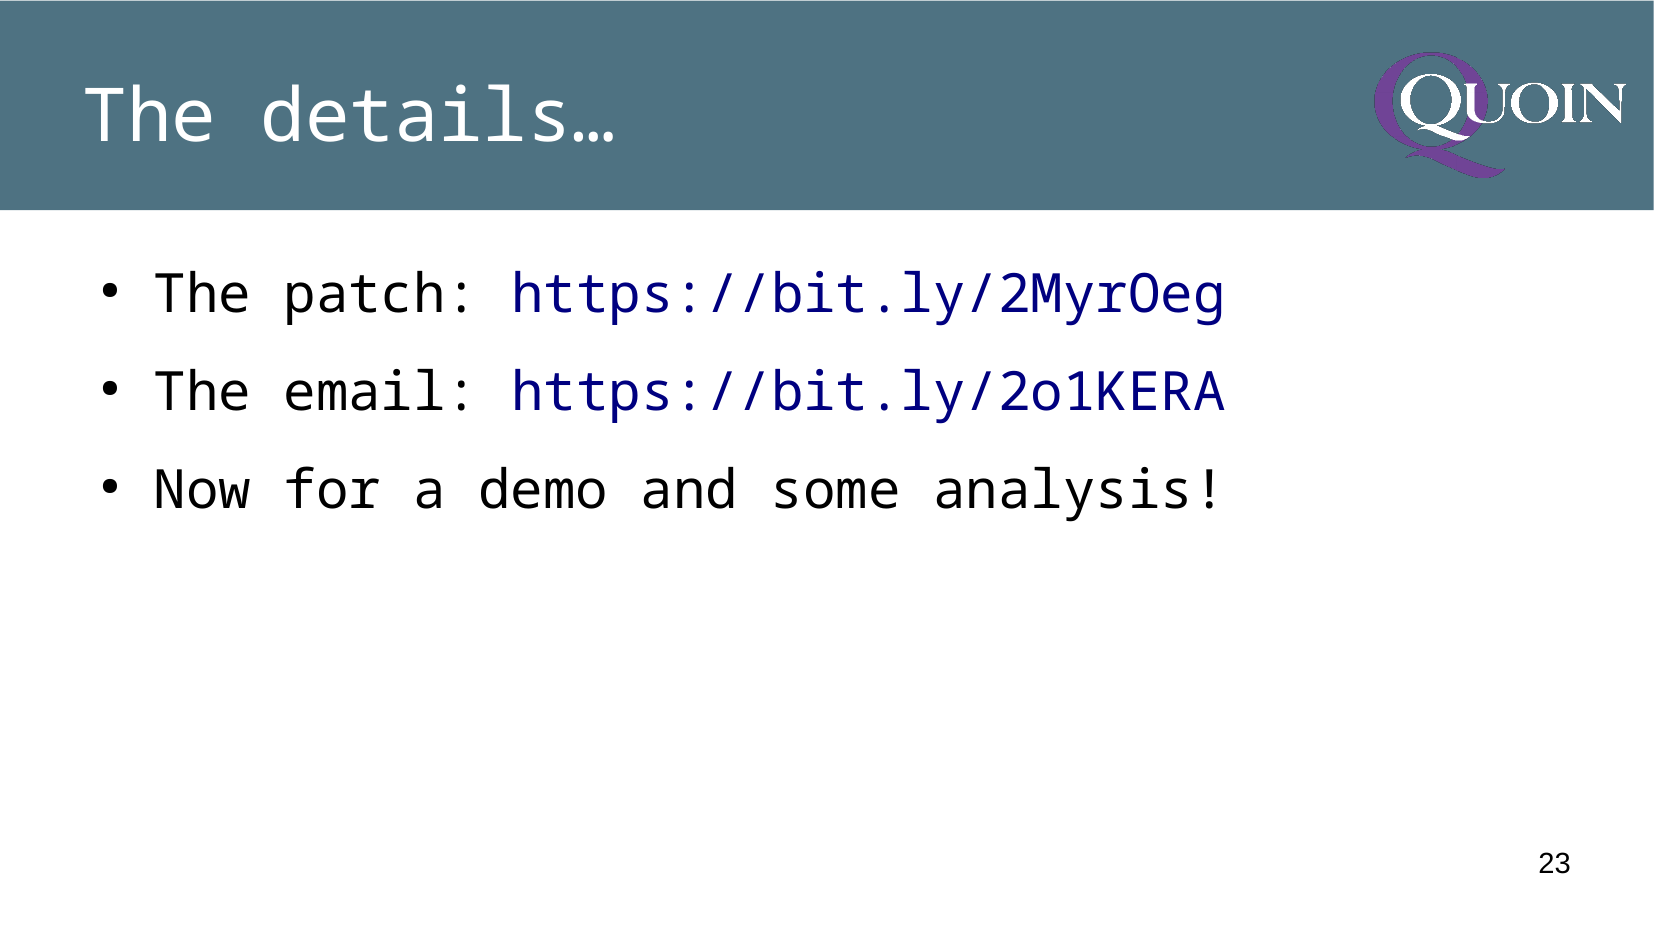

# The details…
The patch: https://bit.ly/2MyrOeg
The email: https://bit.ly/2o1KERA
Now for a demo and some analysis!
23